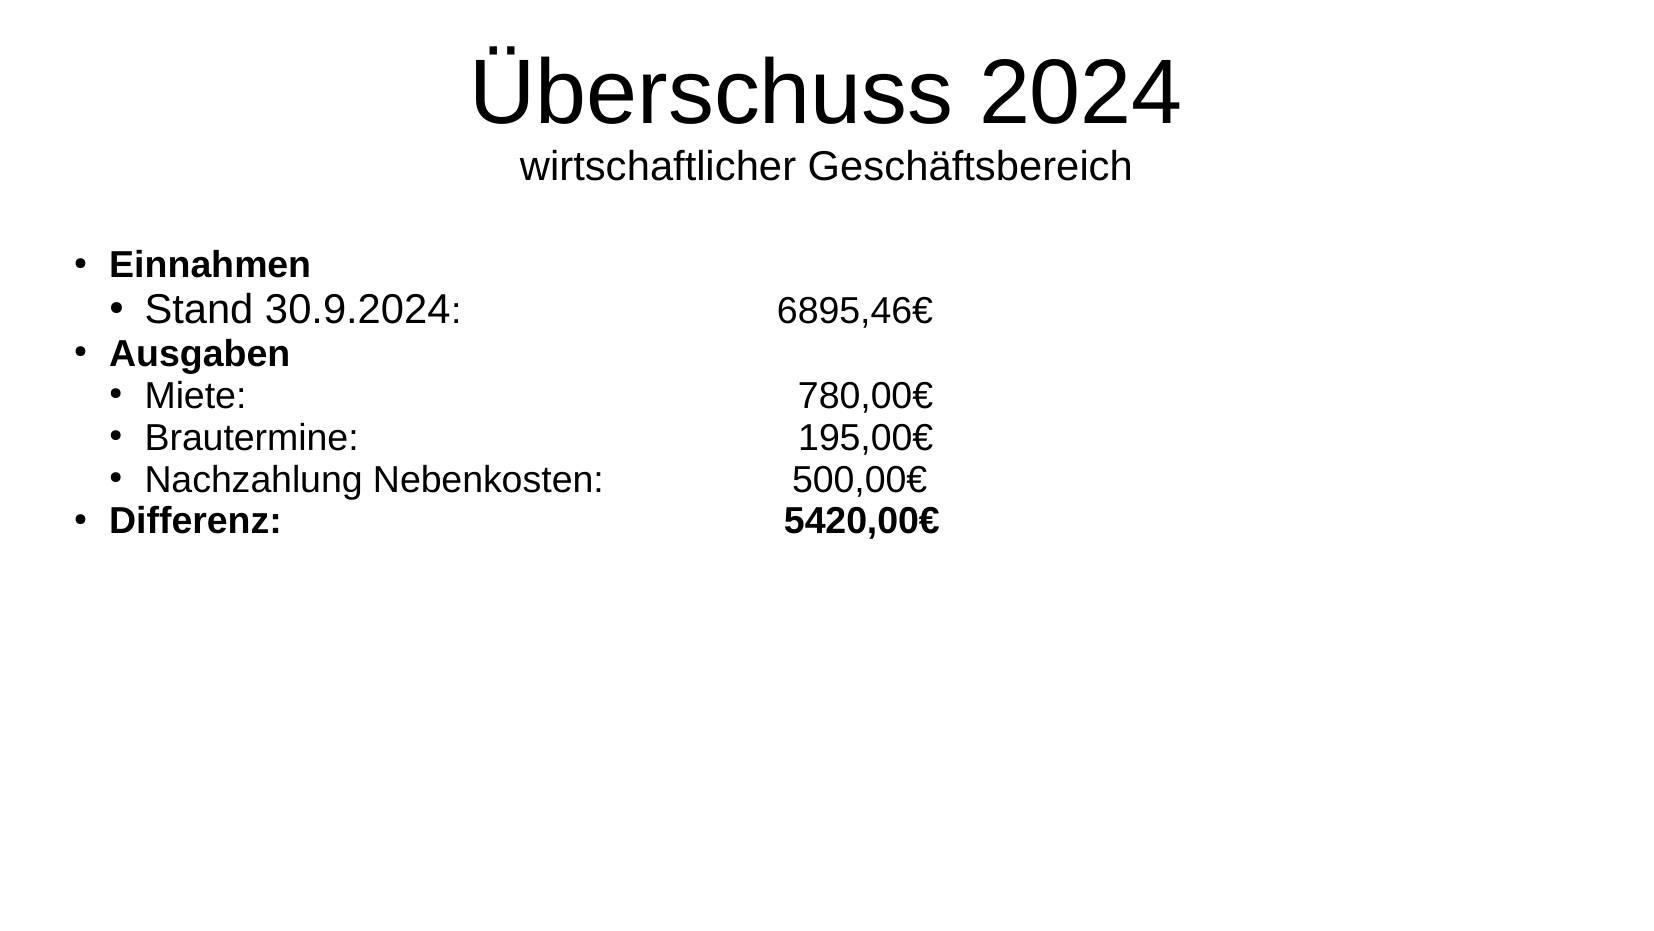

# Überschuss 2024 wirtschaftlicher Geschäftsbereich
Einnahmen
Stand 30.9.2024: 		 6895,46€
Ausgaben
Miete:							 780,00€
Brautermine: 195,00€
Nachzahlung Nebenkosten: 500,00€
Differenz: 5420,00€